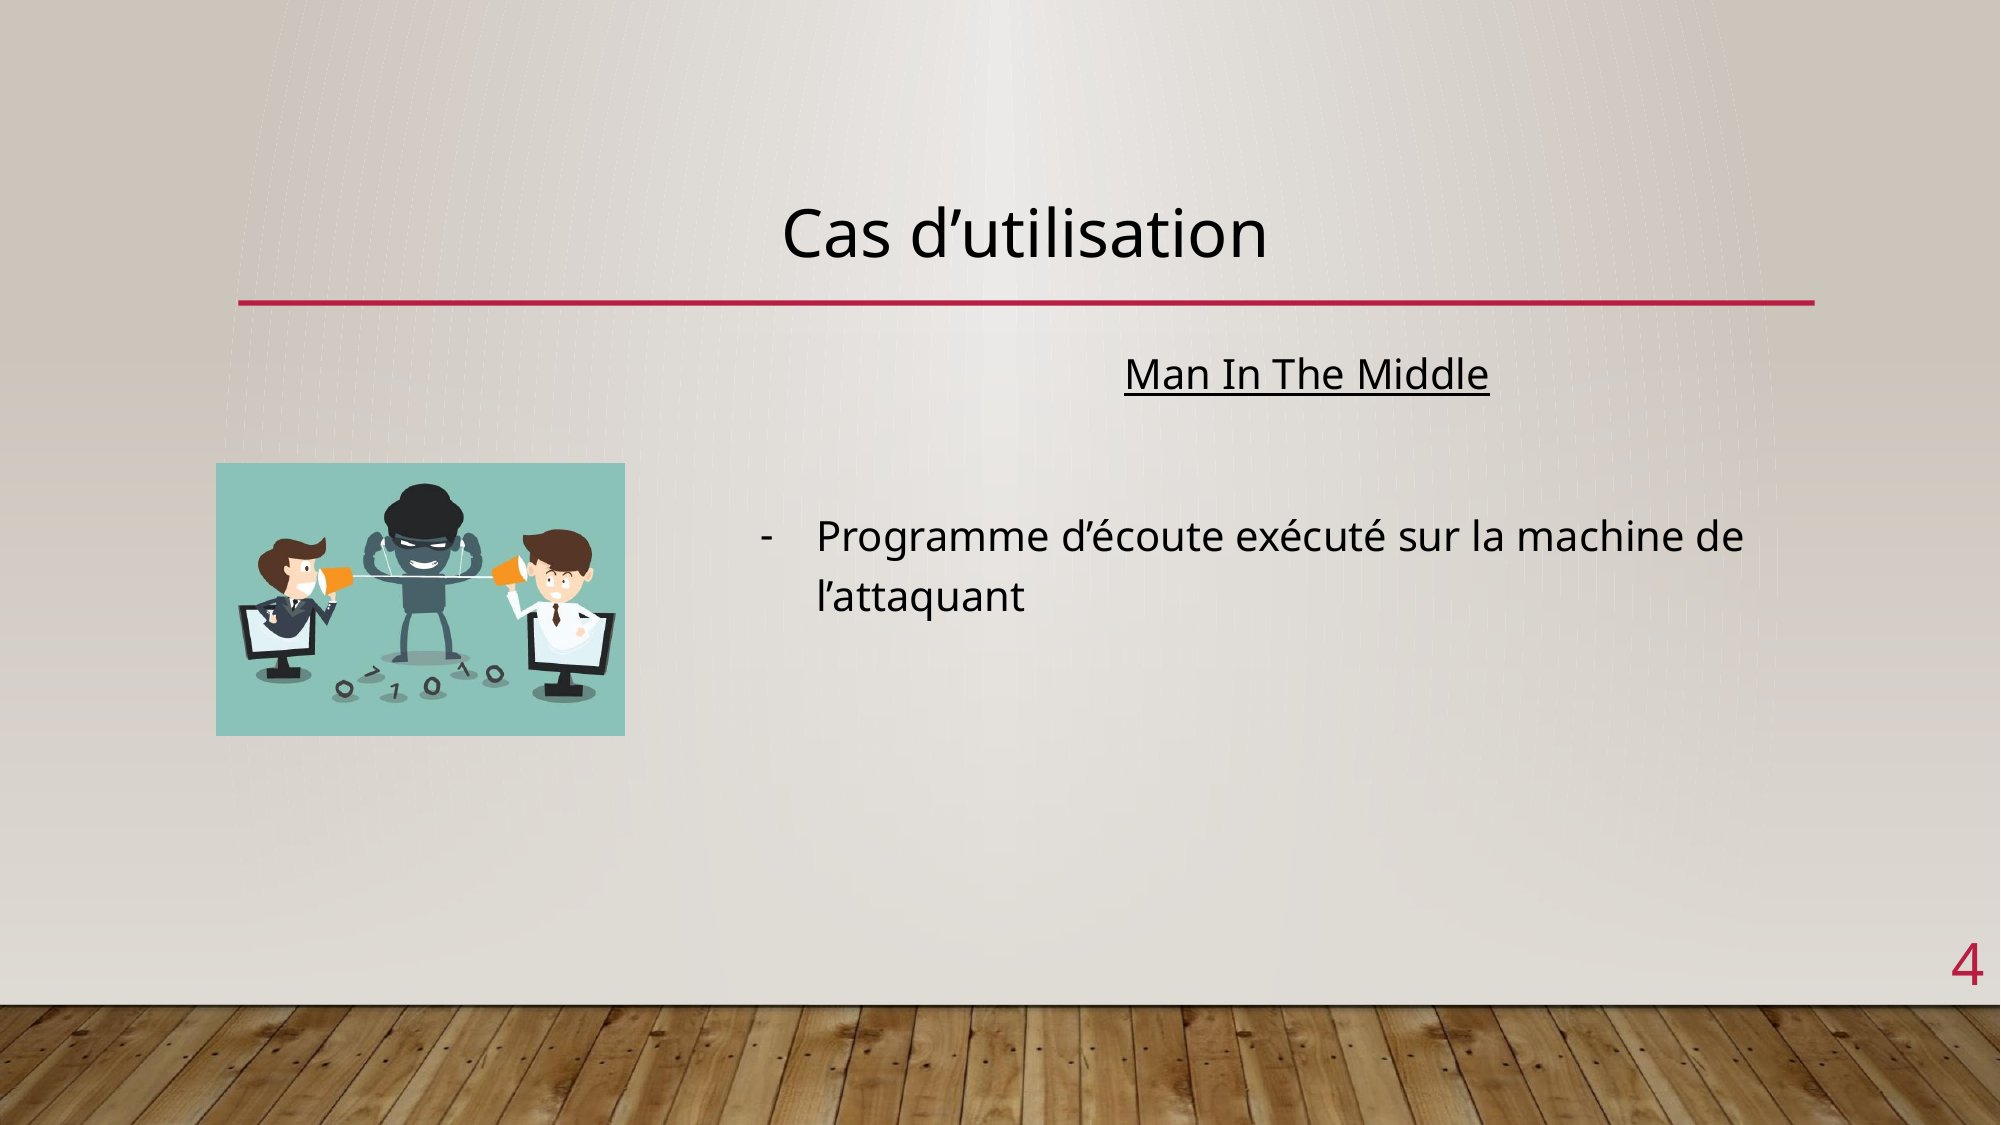

# Cas d’utilisation
Man In The Middle
Programme d’écoute exécuté sur la machine de l’attaquant